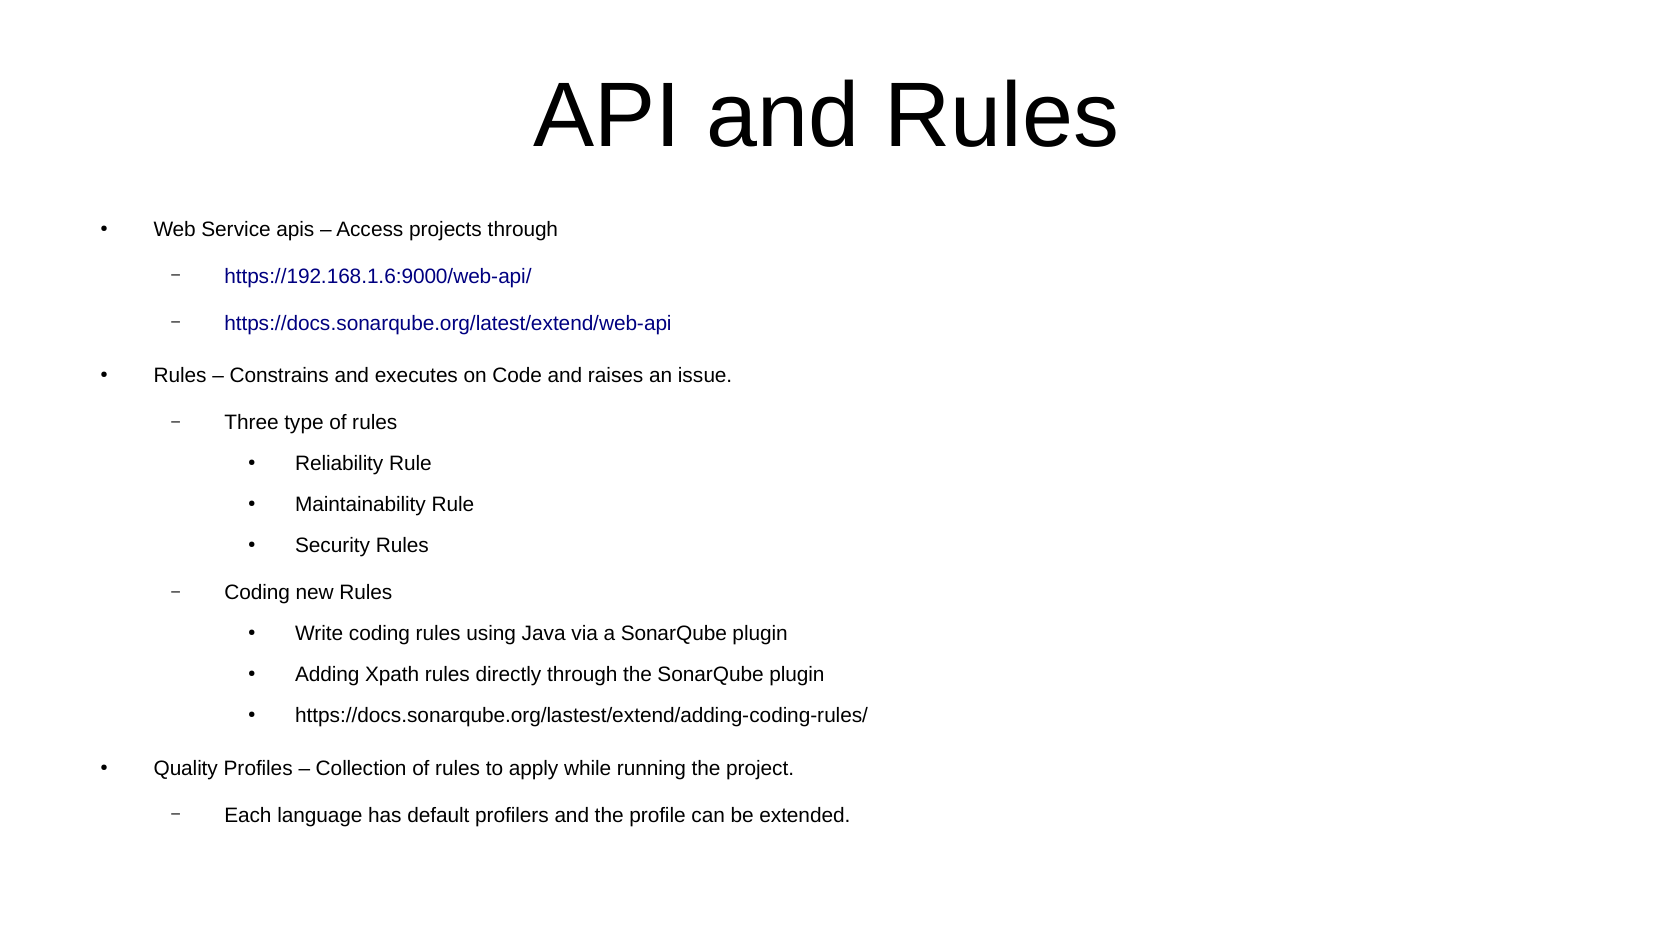

# API and Rules
Web Service apis – Access projects through
https://192.168.1.6:9000/web-api/
https://docs.sonarqube.org/latest/extend/web-api
Rules – Constrains and executes on Code and raises an issue.
Three type of rules
Reliability Rule
Maintainability Rule
Security Rules
Coding new Rules
Write coding rules using Java via a SonarQube plugin
Adding Xpath rules directly through the SonarQube plugin
https://docs.sonarqube.org/lastest/extend/adding-coding-rules/
Quality Profiles – Collection of rules to apply while running the project.
Each language has default profilers and the profile can be extended.